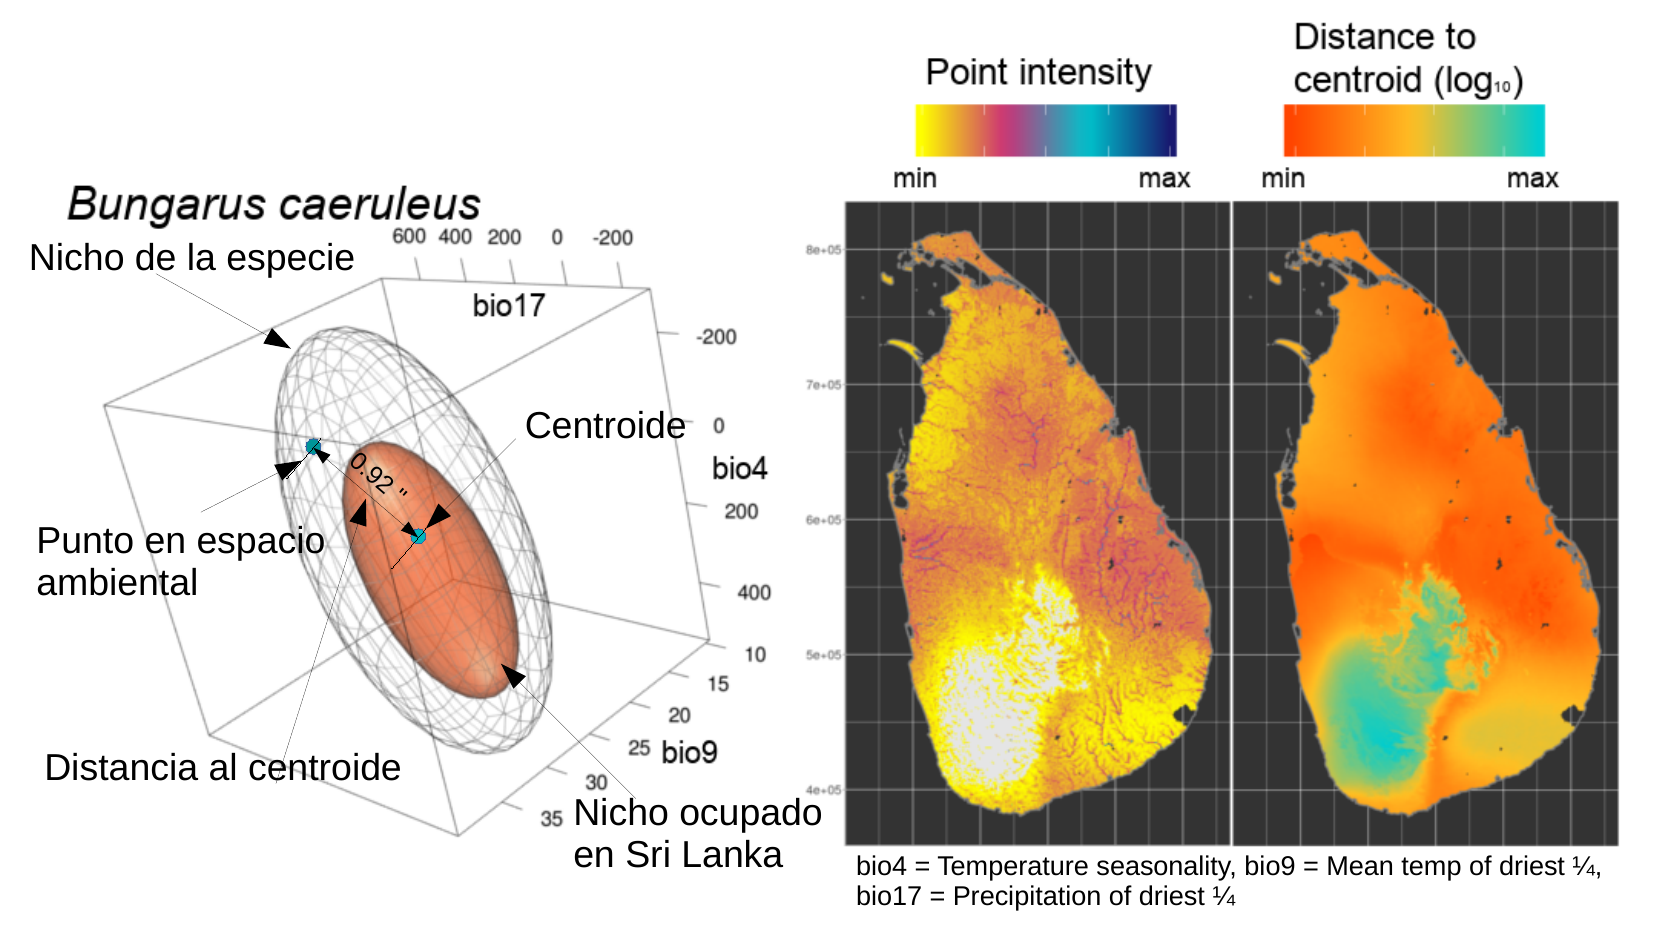

Nicho de la especie
Centroide
Punto en espacio
ambiental
Distancia al centroide
Nicho ocupado
en Sri Lanka
bio4 = Temperature seasonality, bio9 = Mean temp of driest ¼,
bio17 = Precipitation of driest ¼